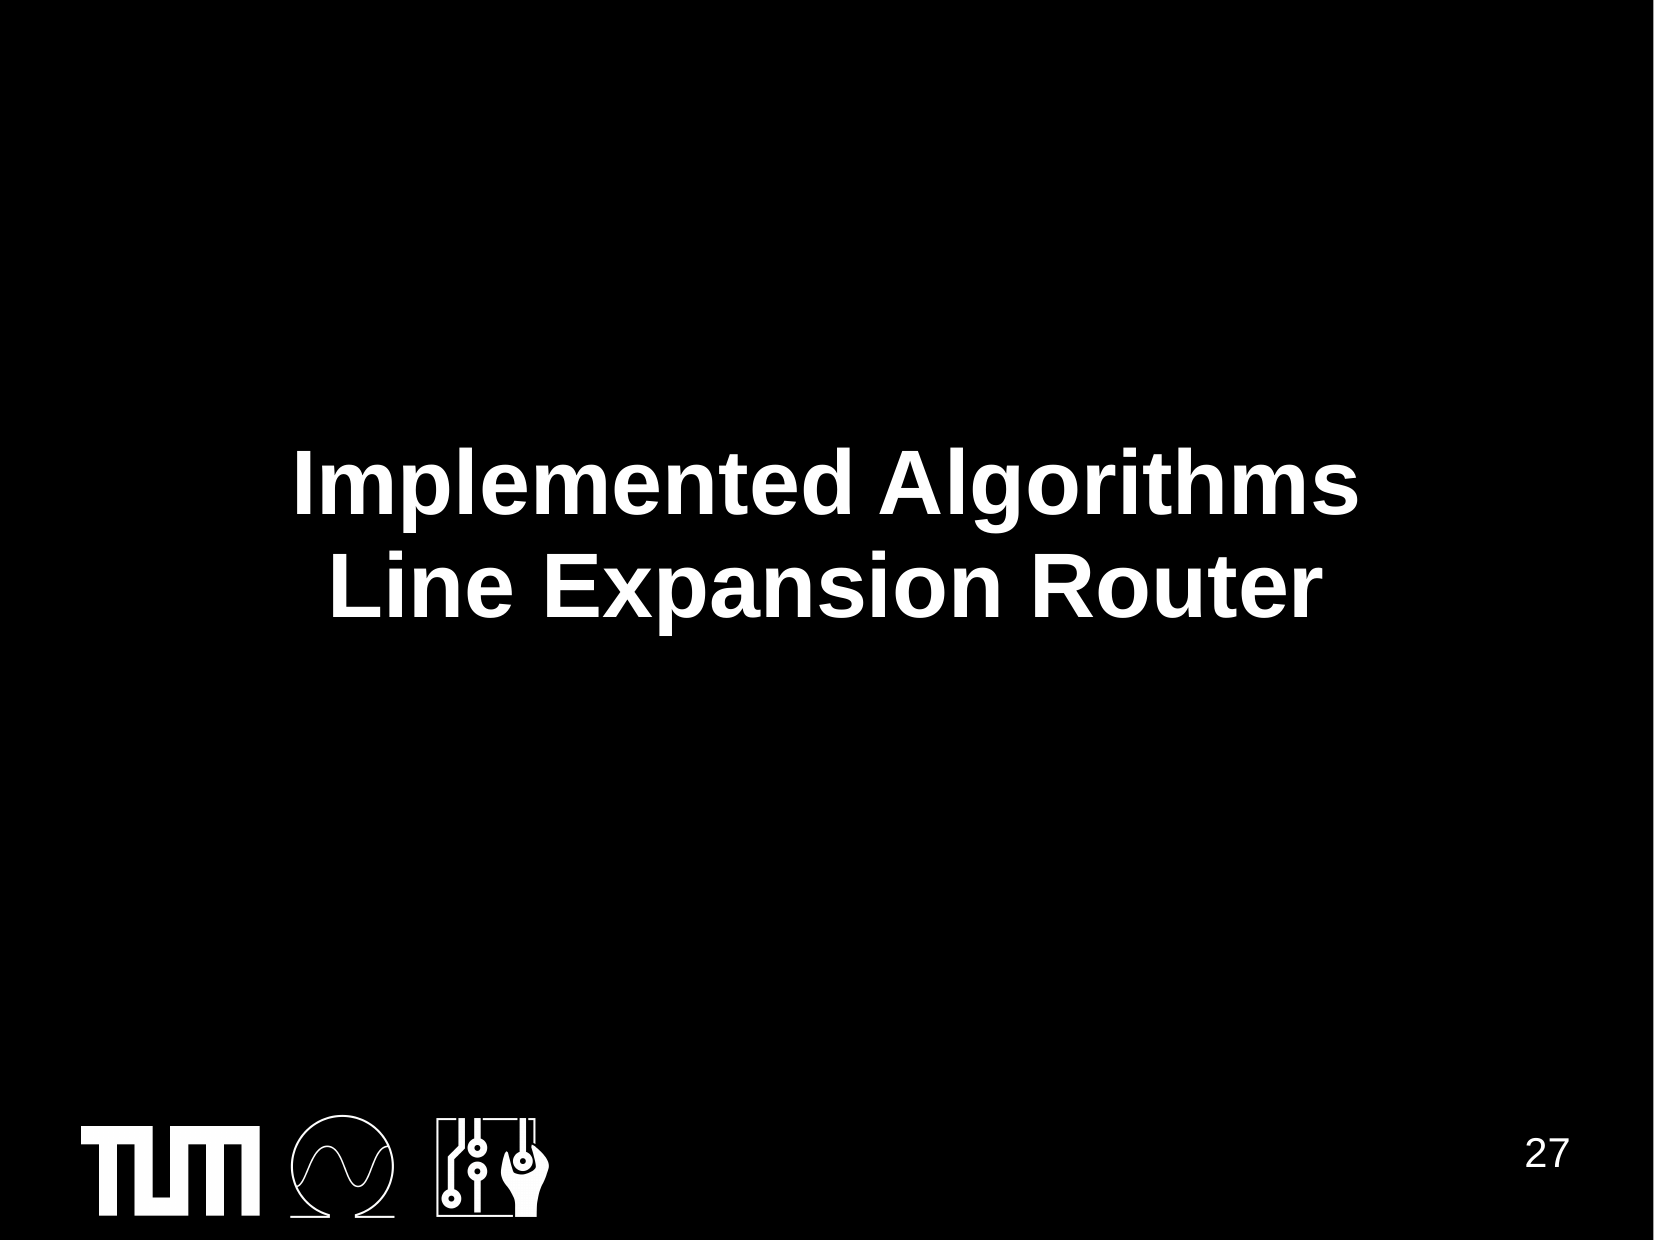

# Implemented Algorithms Line Expansion Router
27